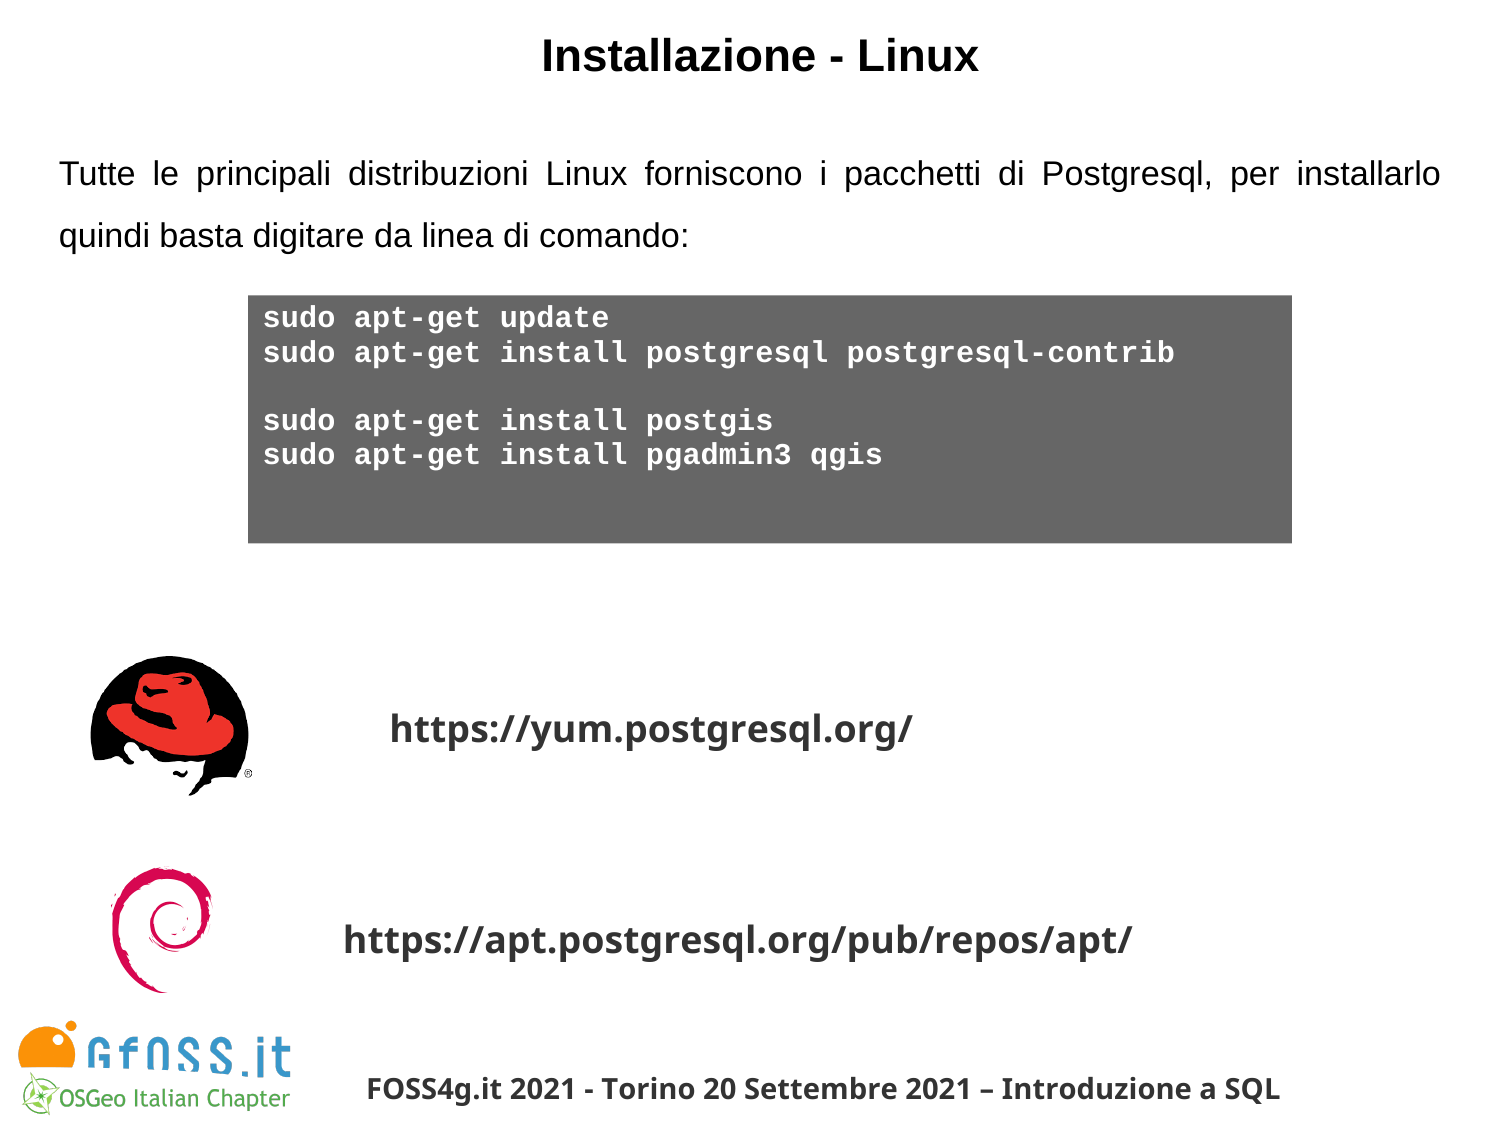

# Installazione - Linux
Tutte le principali distribuzioni Linux forniscono i pacchetti di Postgresql, per installarlo quindi basta digitare da linea di comando:
sudo apt-get update
sudo apt-get install postgresql postgresql-contrib
sudo apt-get install postgis
sudo apt-get install pgadmin3 qgis
https://yum.postgresql.org/
https://apt.postgresql.org/pub/repos/apt/